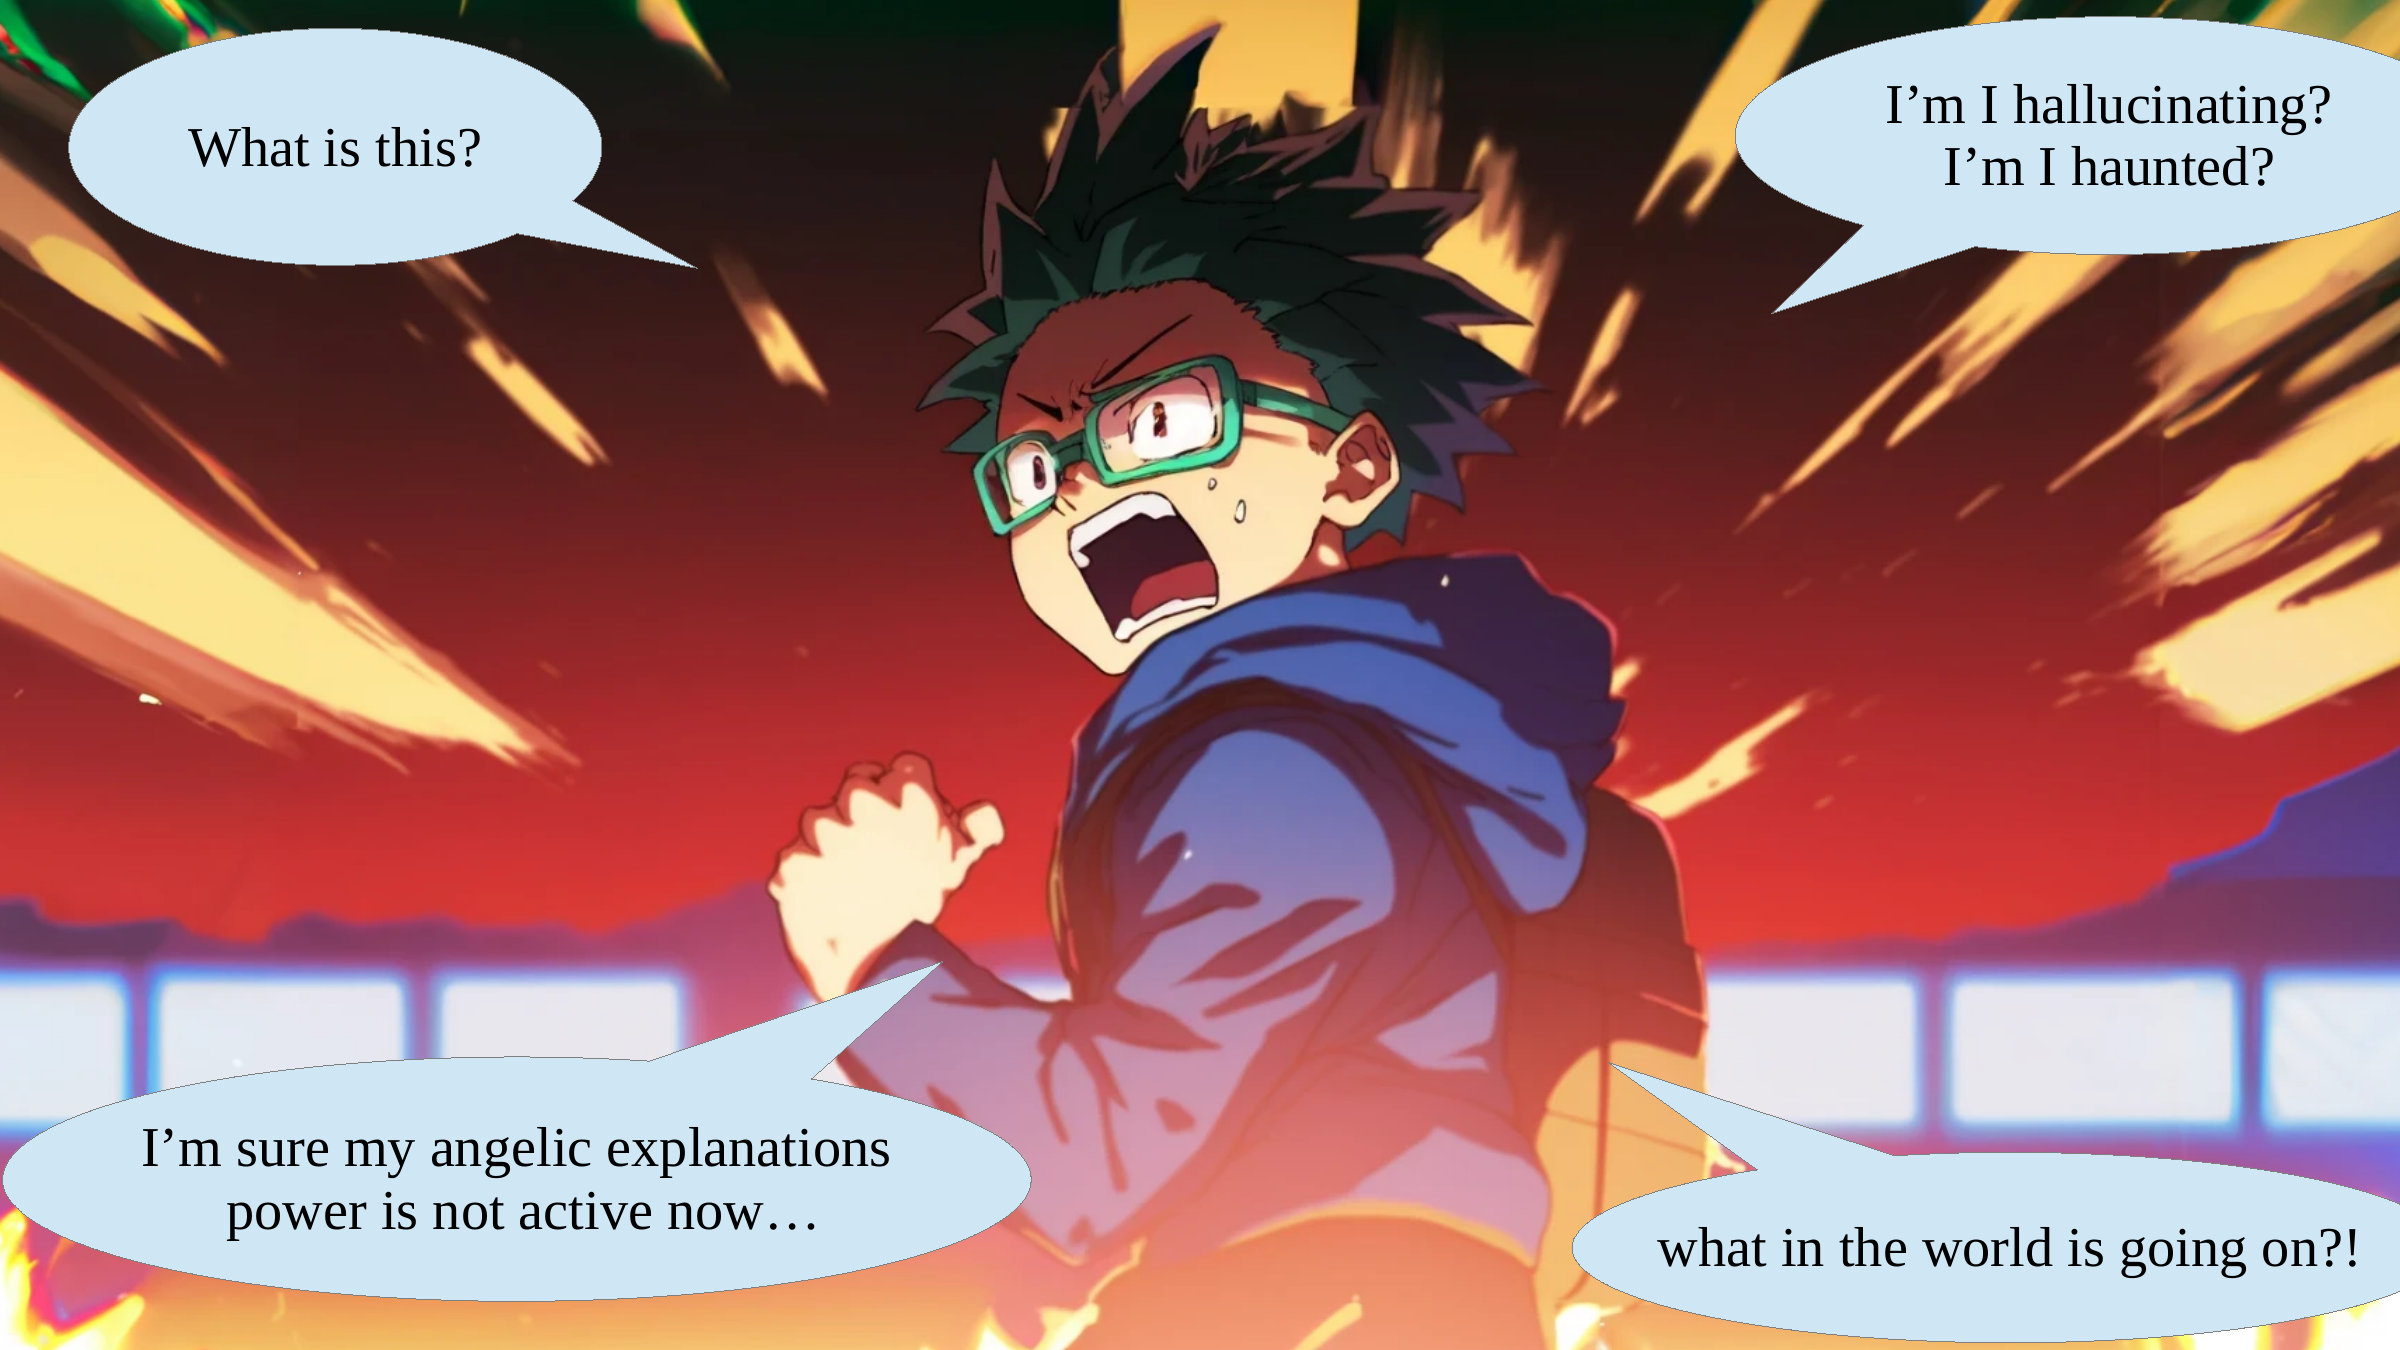

I’m I hallucinating?
I’m I haunted?
What is this?
I’m sure my angelic explanations
 power is not active now…
what in the world is going on?!